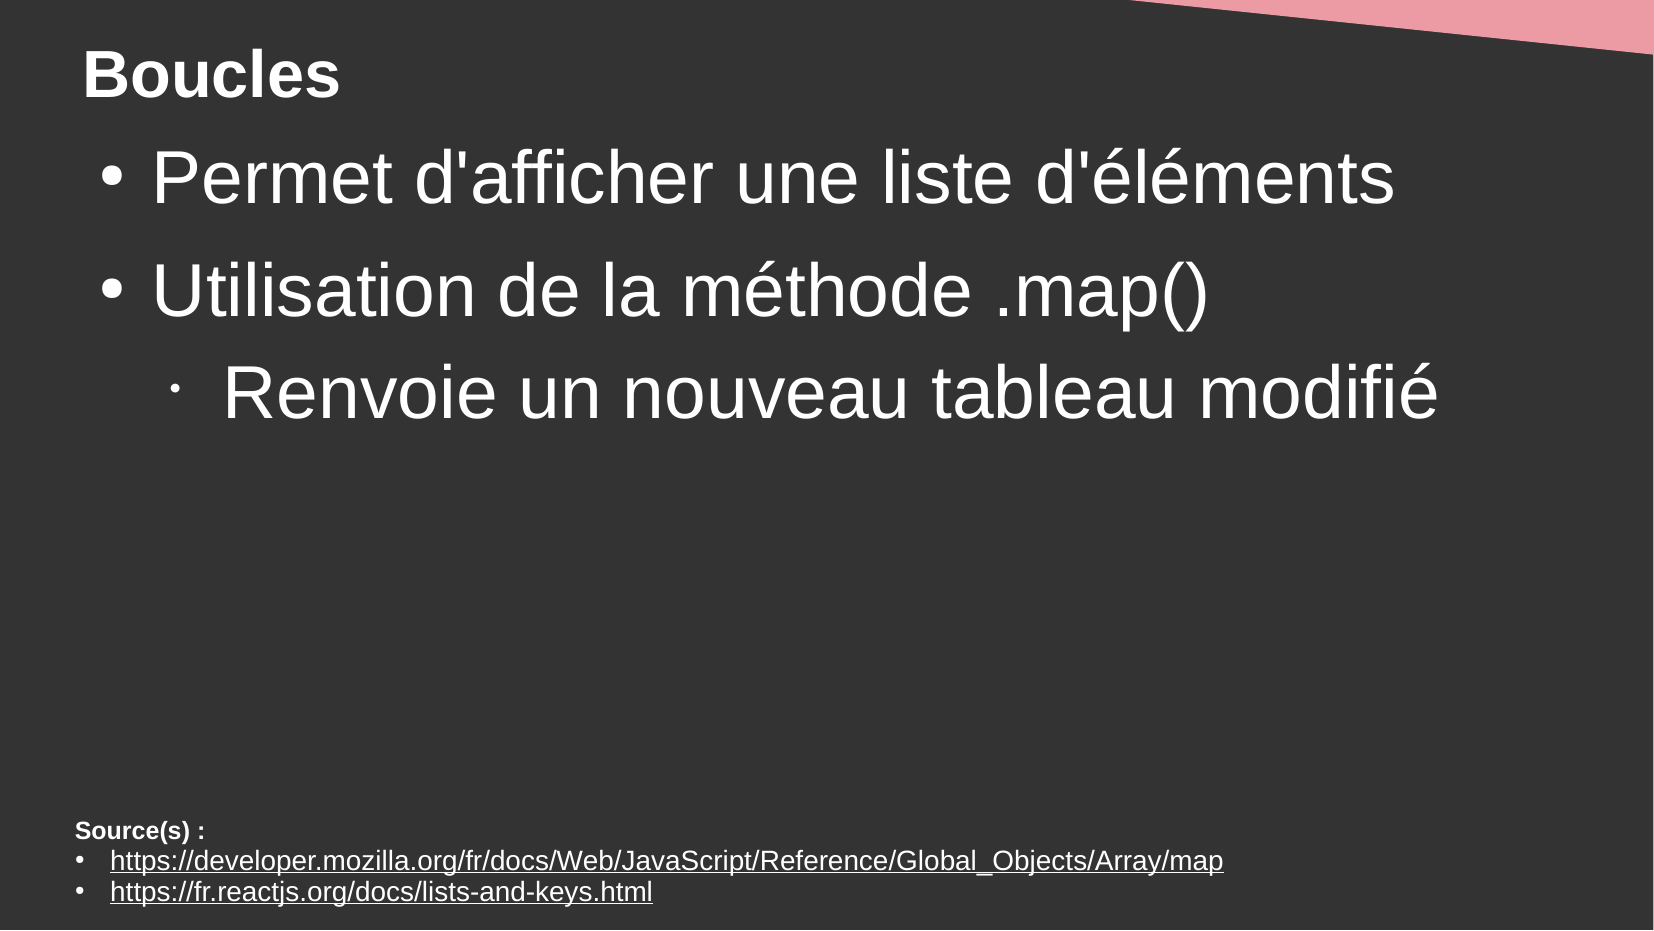

# Boucles
Permet d'afficher une liste d'éléments
Utilisation de la méthode .map()
Renvoie un nouveau tableau modifié
Source(s) :
https://developer.mozilla.org/fr/docs/Web/JavaScript/Reference/Global_Objects/Array/map
https://fr.reactjs.org/docs/lists-and-keys.html